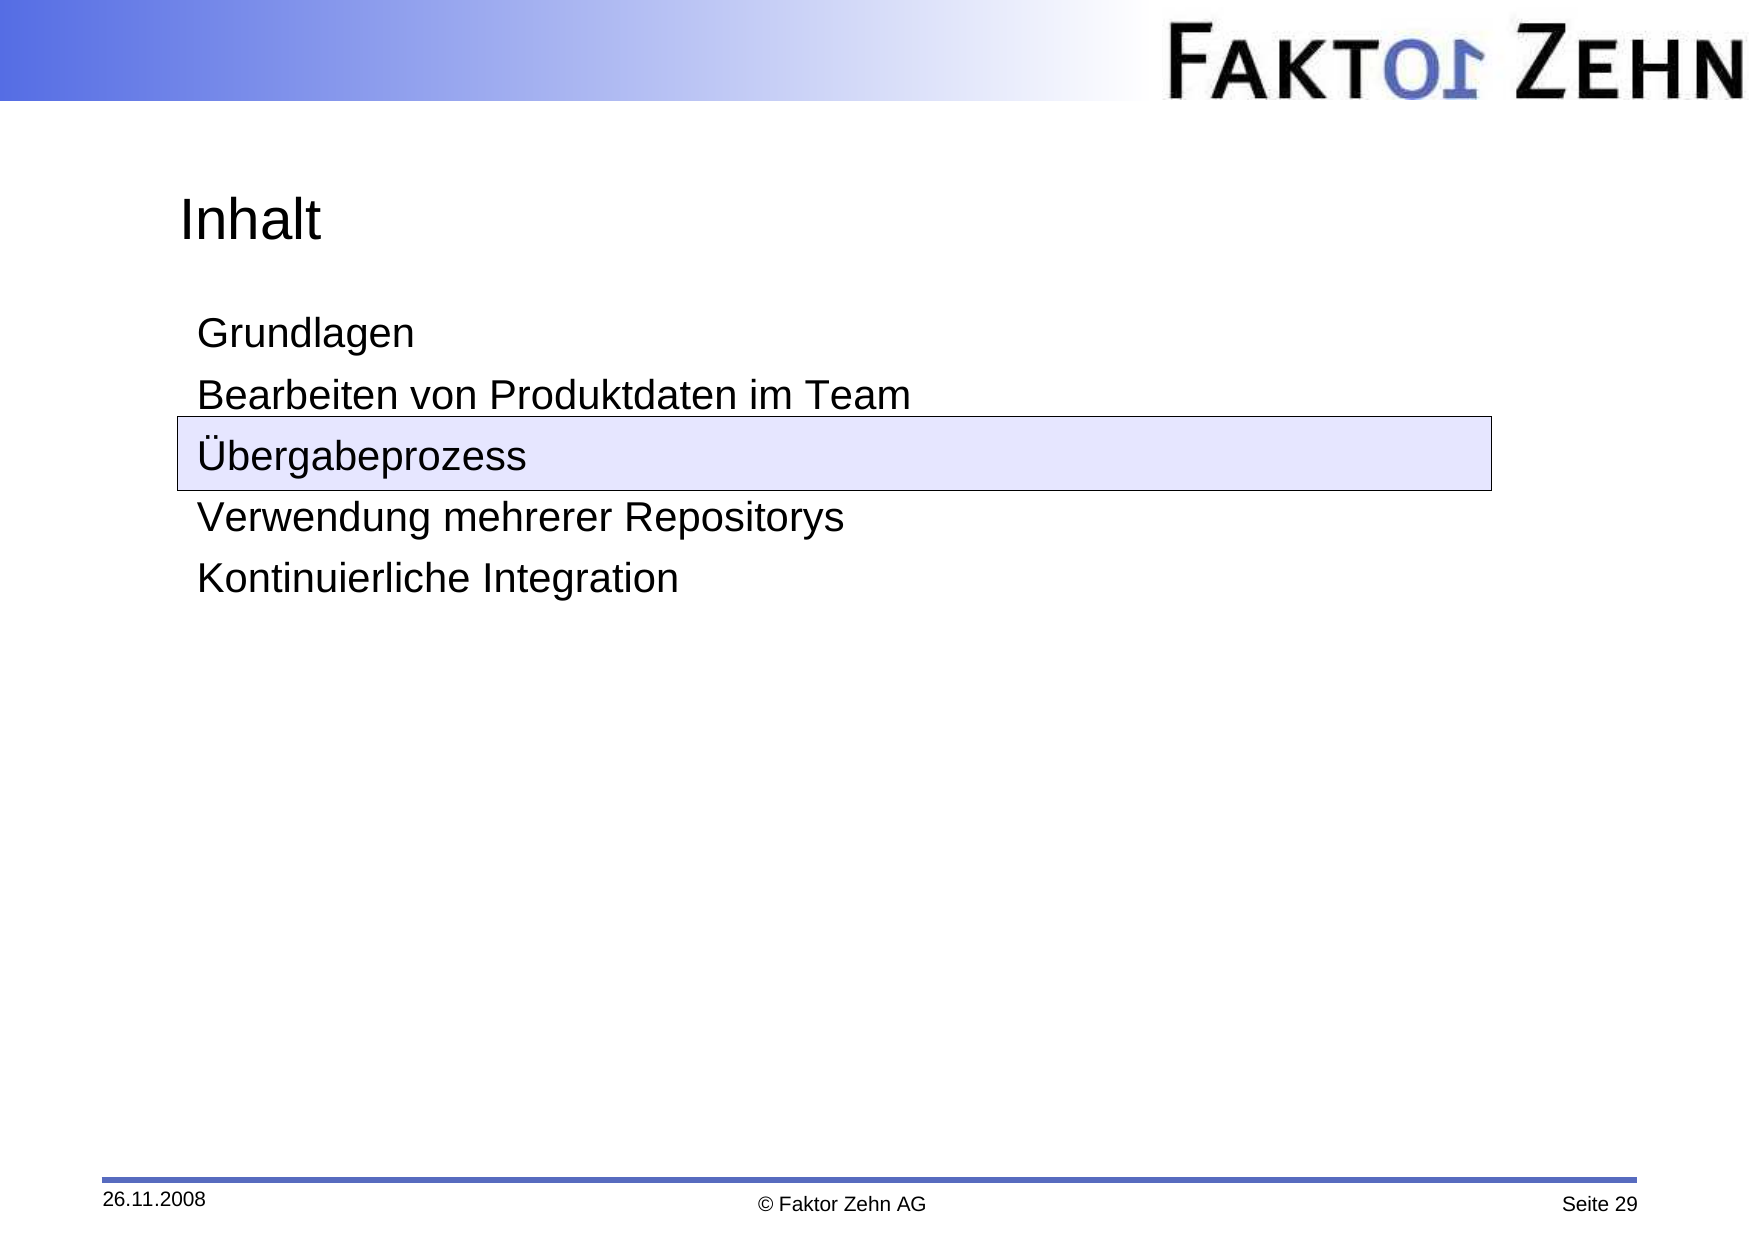

# Inhalt
Grundlagen
Bearbeiten von Produktdaten im Team
Übergabeprozess
Verwendung mehrerer Repositorys
Kontinuierliche Integration